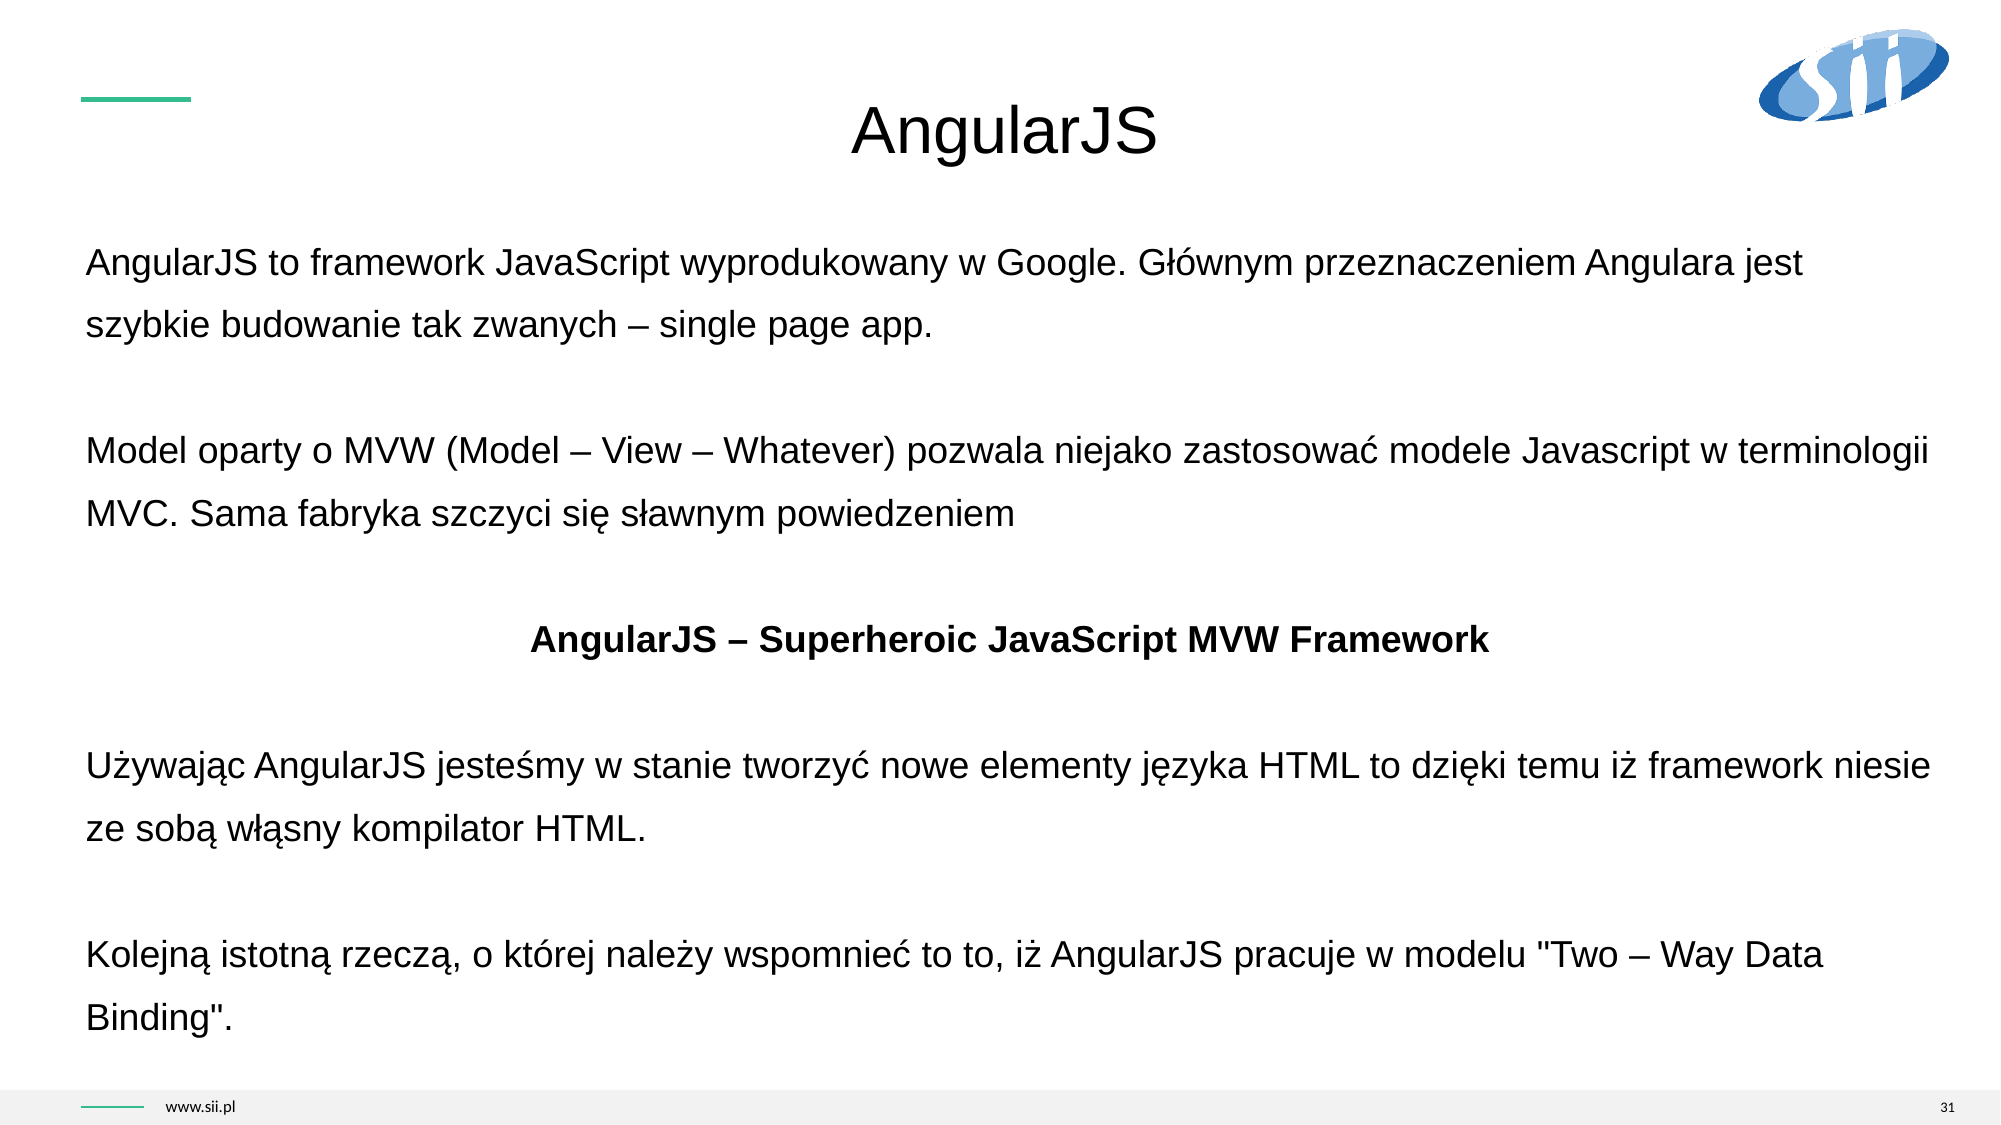

#
AngularJS
AngularJS to framework JavaScript wyprodukowany w Google. Głównym przeznaczeniem Angulara jest szybkie budowanie tak zwanych – single page app.
Model oparty o MVW (Model – View – Whatever) pozwala niejako zastosować modele Javascript w terminologii MVC. Sama fabryka szczyci się sławnym powiedzeniem
AngularJS – Superheroic JavaScript MVW Framework
Używając AngularJS jesteśmy w stanie tworzyć nowe elementy języka HTML to dzięki temu iż framework niesie ze sobą włąsny kompilator HTML.
Kolejną istotną rzeczą, o której należy wspomnieć to to, iż AngularJS pracuje w modelu "Two – Way Data Binding".